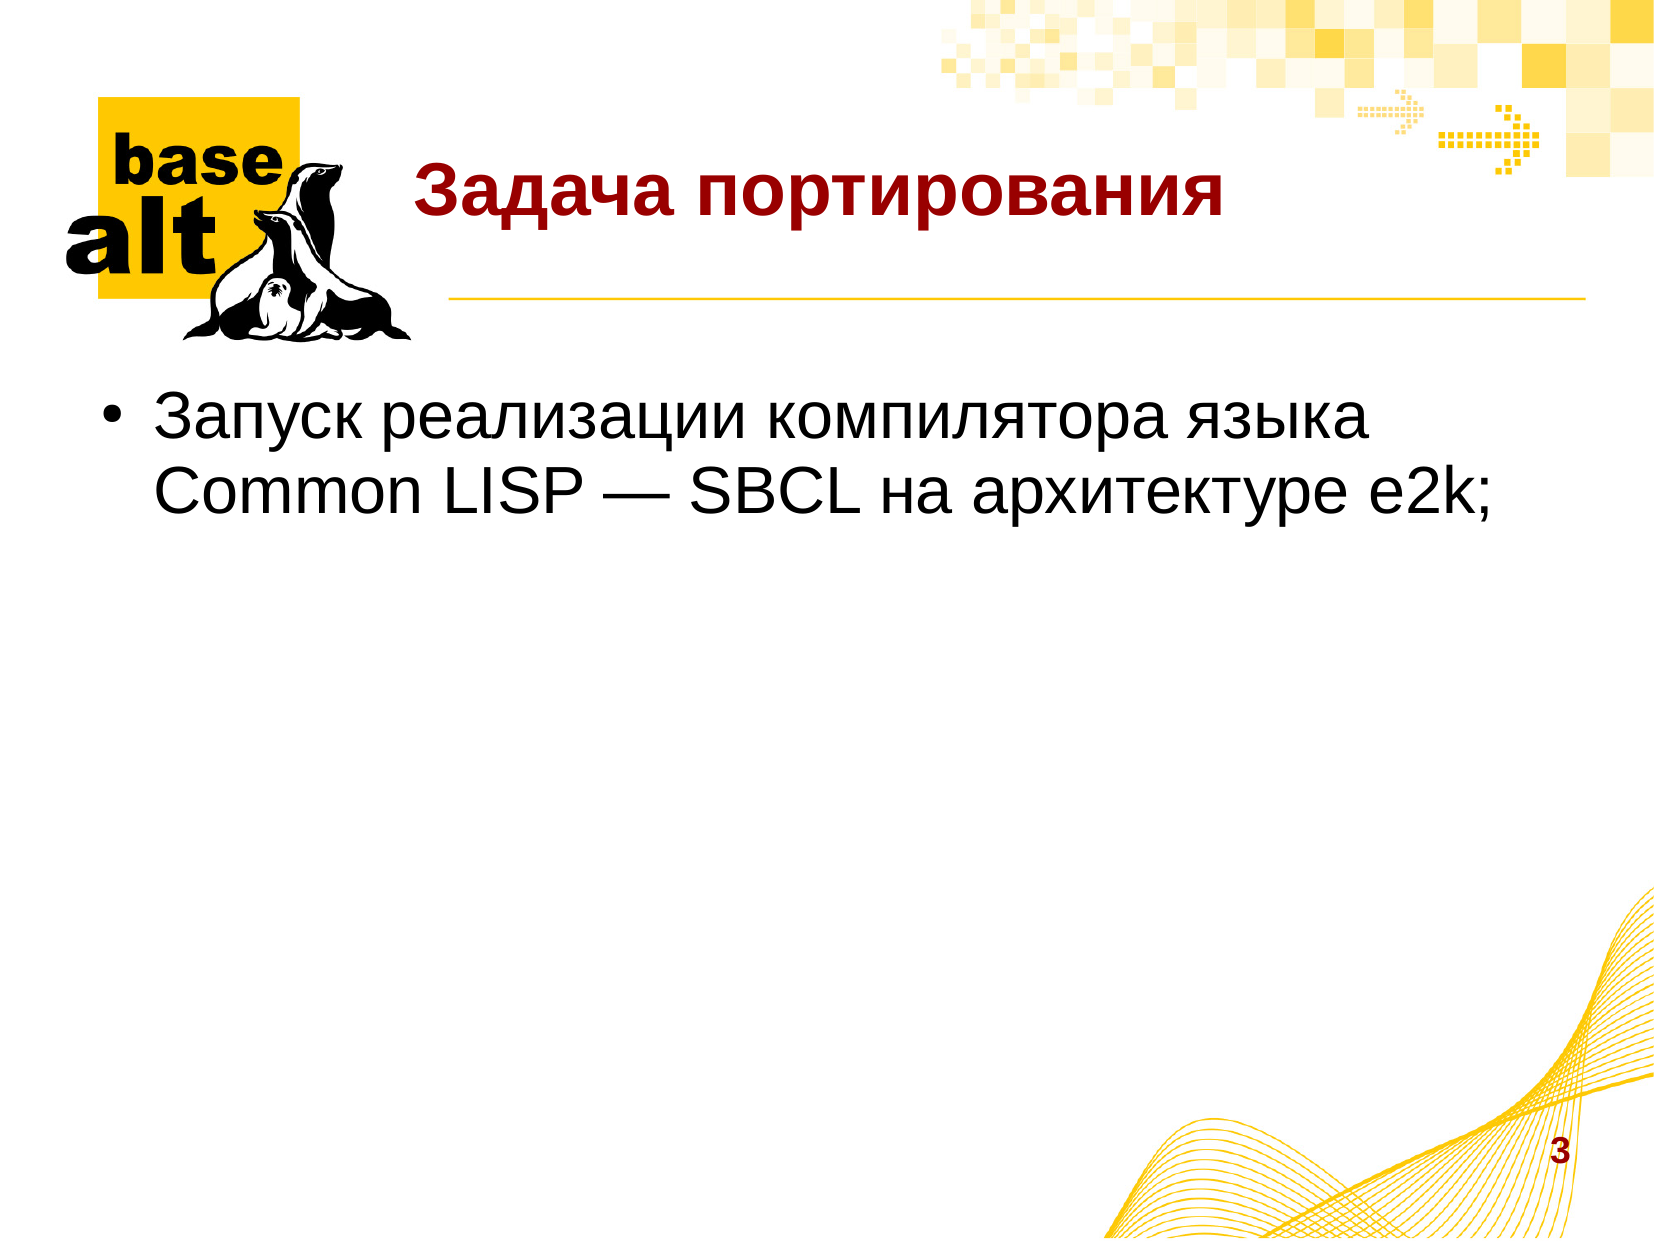

# Задача портирования
Запуск реализации компилятора языка Common LISP — SBCL на архитектуре e2k;
3